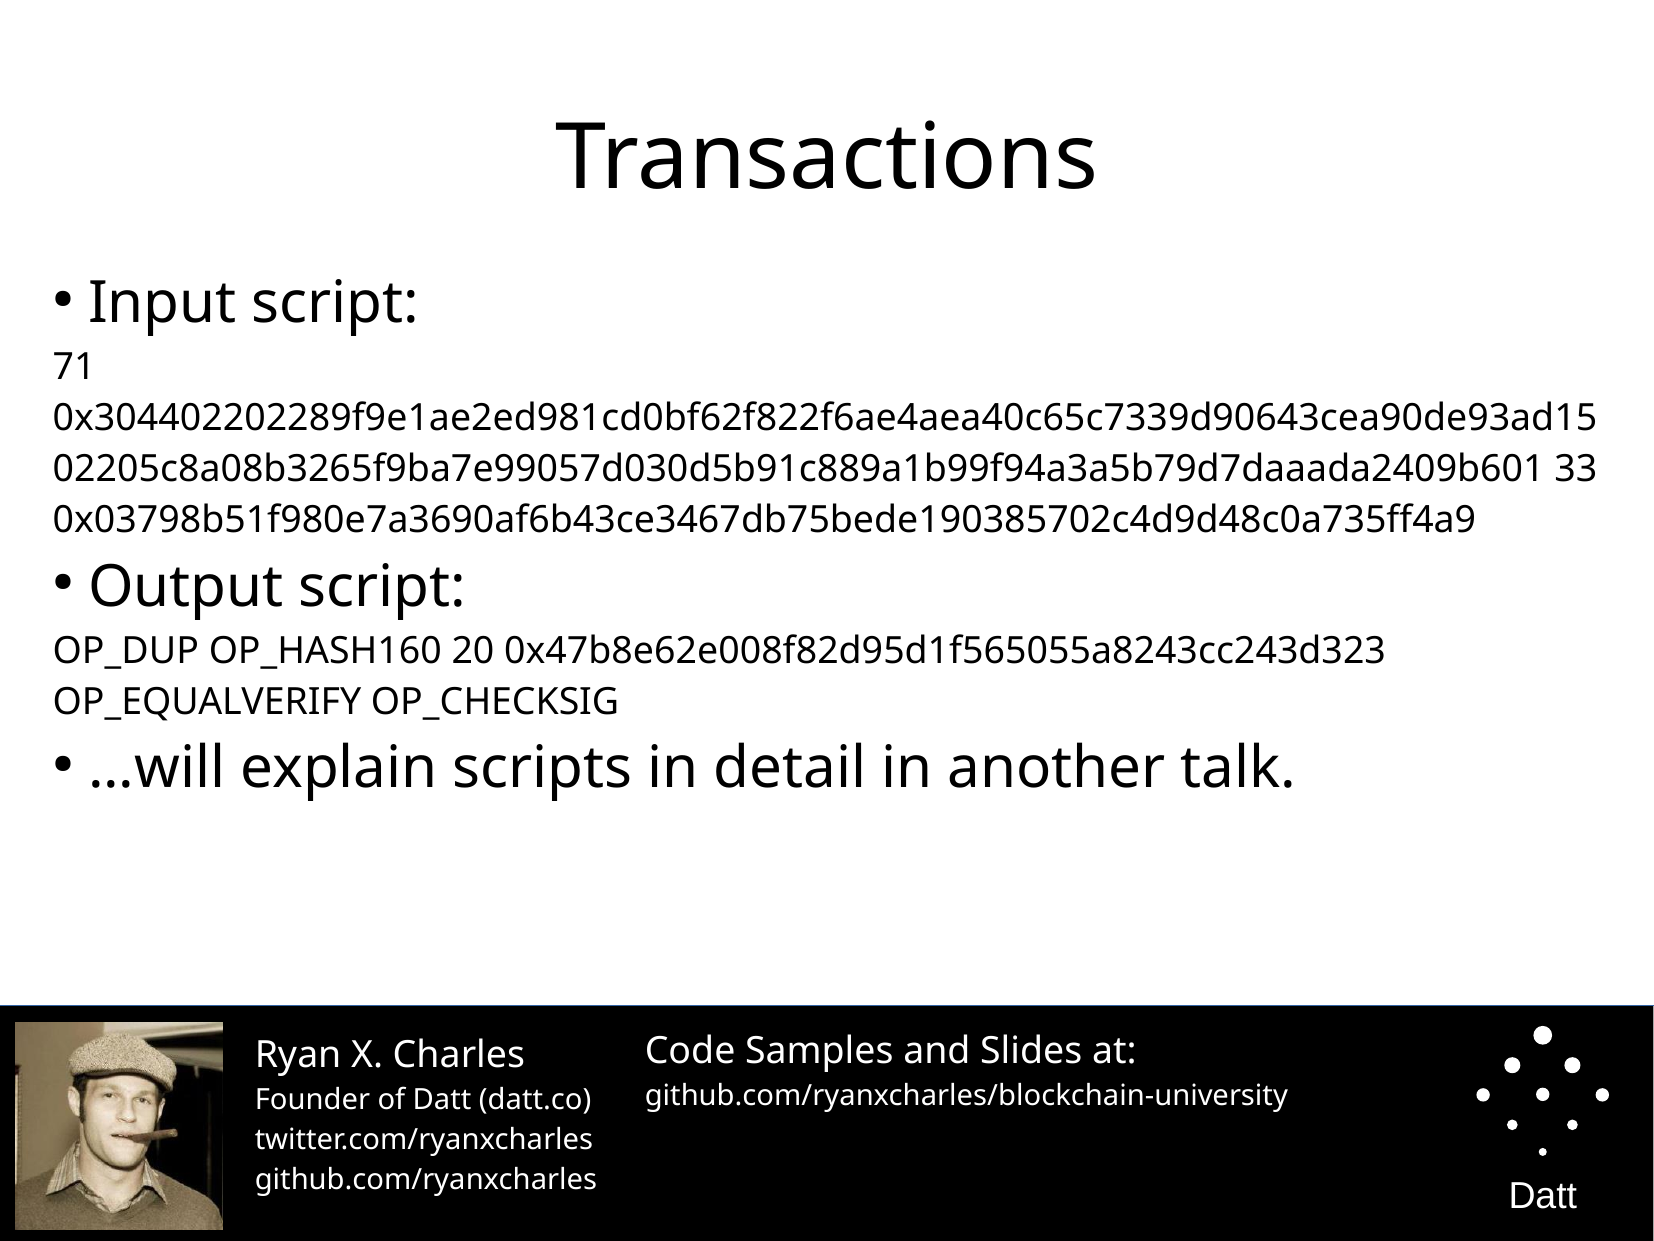

# Transactions
Input script:
71 0x304402202289f9e1ae2ed981cd0bf62f822f6ae4aea40c65c7339d90643cea90de93ad1502205c8a08b3265f9ba7e99057d030d5b91c889a1b99f94a3a5b79d7daaada2409b601 33 0x03798b51f980e7a3690af6b43ce3467db75bede190385702c4d9d48c0a735ff4a9
Output script:
OP_DUP OP_HASH160 20 0x47b8e62e008f82d95d1f565055a8243cc243d323 OP_EQUALVERIFY OP_CHECKSIG
...will explain scripts in detail in another talk.
Code Samples and Slides at:
github.com/ryanxcharles/blockchain-university
Ryan X. Charles
Founder of Datt (datt.co)
twitter.com/ryanxcharles
github.com/ryanxcharles
Datt